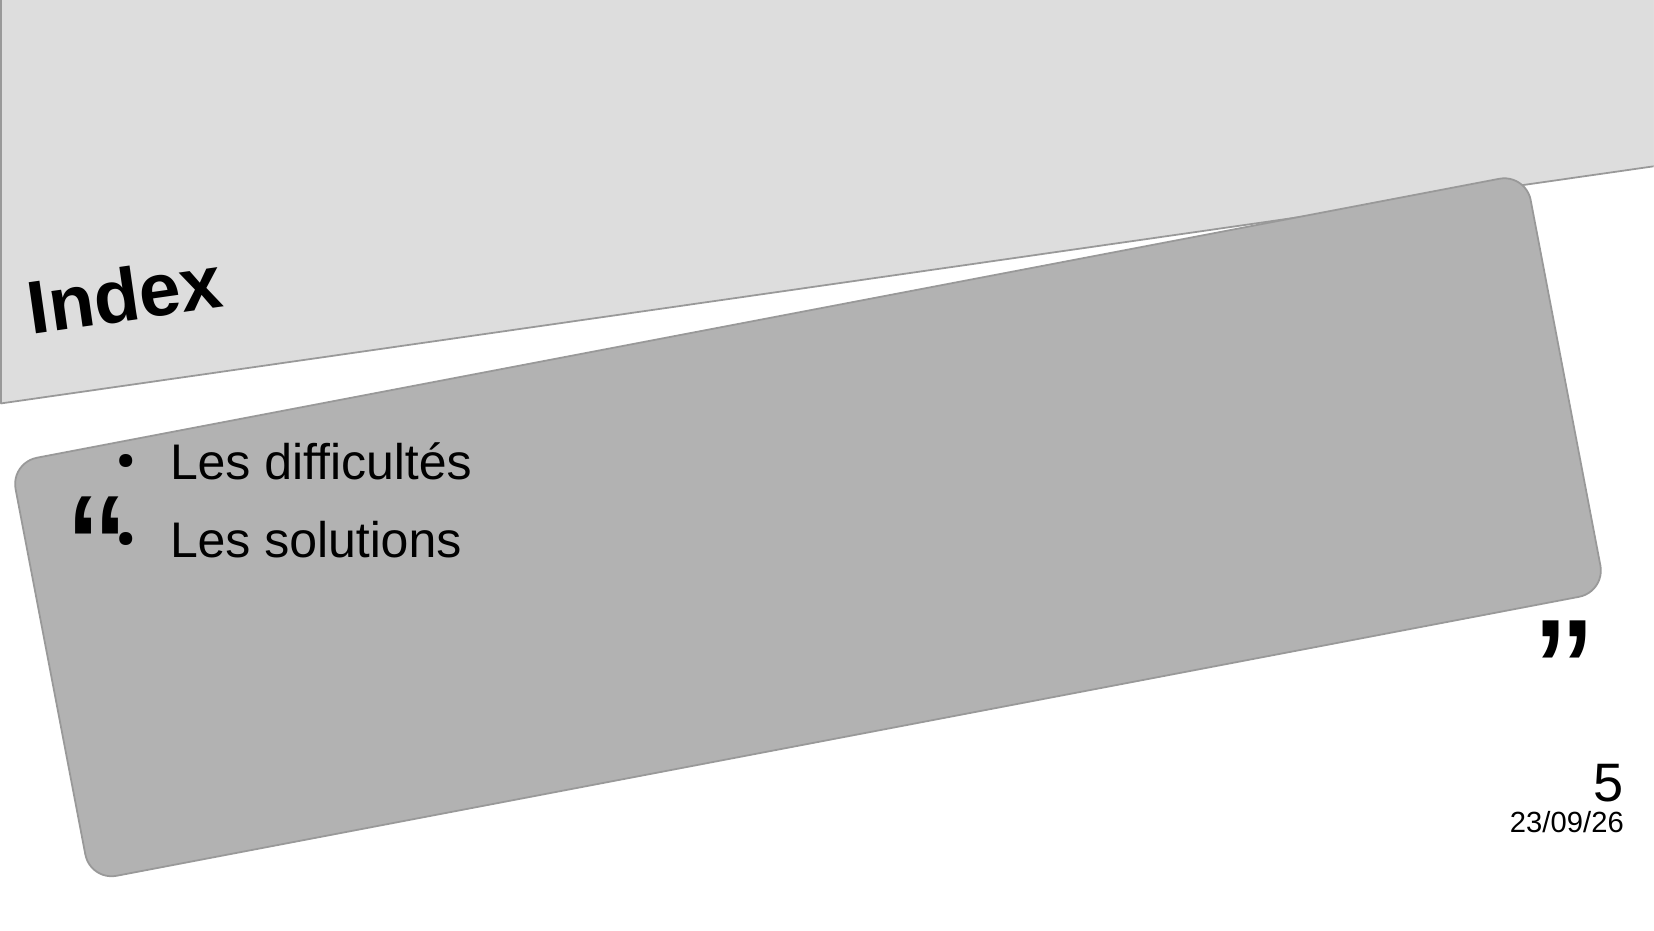

# Index
Les difficultés
Les solutions
5